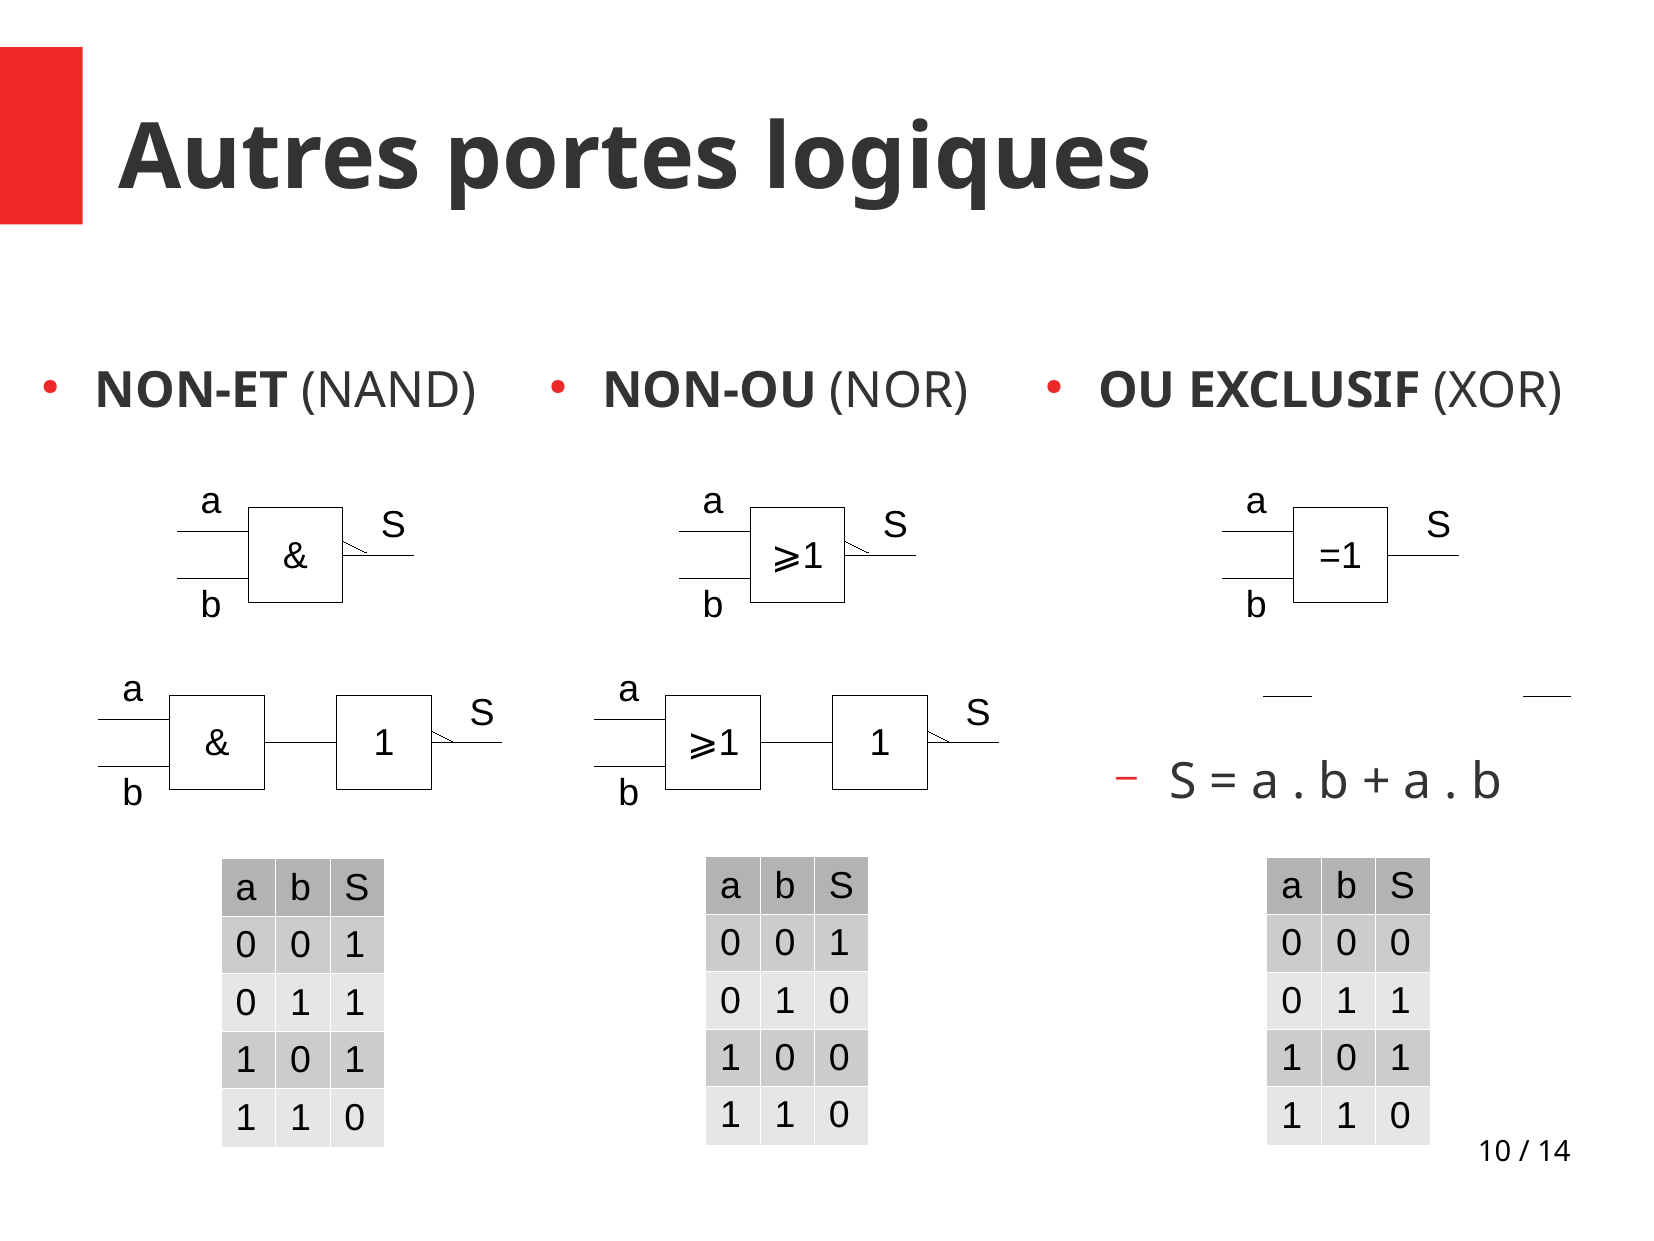

# Autres portes logiques
NON-ET (NAND)
NON-OU (NOR)
OU EXCLUSIF (XOR)
S = a . b + a . b
a
a
a
S
S
S
&
⩾1
=1
b
b
b
a
a
S
S
&
1
⩾1
1
b
b
| a | b | S |
| --- | --- | --- |
| 0 | 0 | 1 |
| 0 | 1 | 0 |
| 1 | 0 | 0 |
| 1 | 1 | 0 |
| a | b | S |
| --- | --- | --- |
| 0 | 0 | 0 |
| 0 | 1 | 1 |
| 1 | 0 | 1 |
| 1 | 1 | 0 |
| a | b | S |
| --- | --- | --- |
| 0 | 0 | 1 |
| 0 | 1 | 1 |
| 1 | 0 | 1 |
| 1 | 1 | 0 |
10